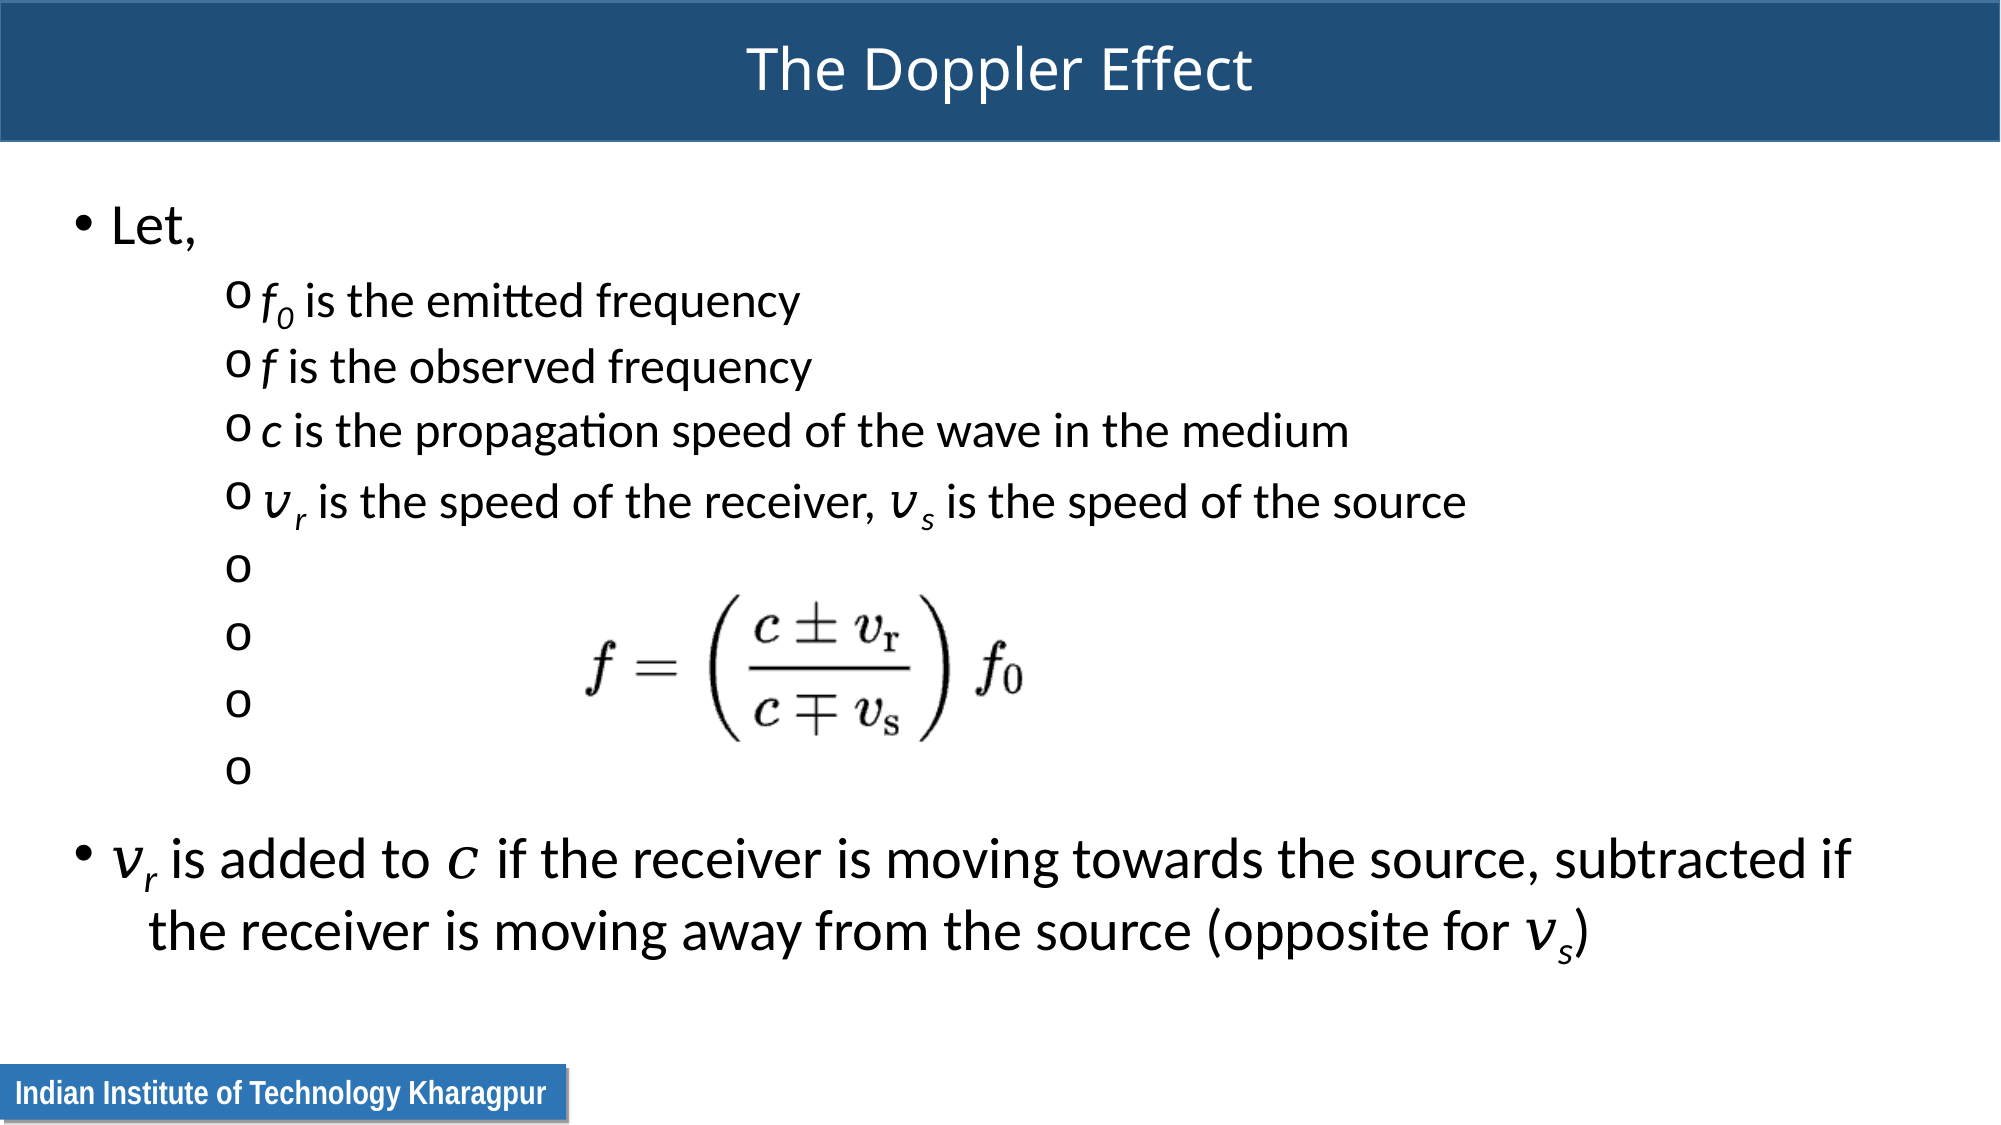

The Doppler Effect
# Let,
f0 is the emitted frequency
f is the observed frequency
c is the propagation speed of the wave in the medium
𝑣r is the speed of the receiver, 𝑣s is the speed of the source
𝑣r is added to 𝑐 if the receiver is moving towards the source, subtracted if the receiver is moving away from the source (opposite for 𝑣s)